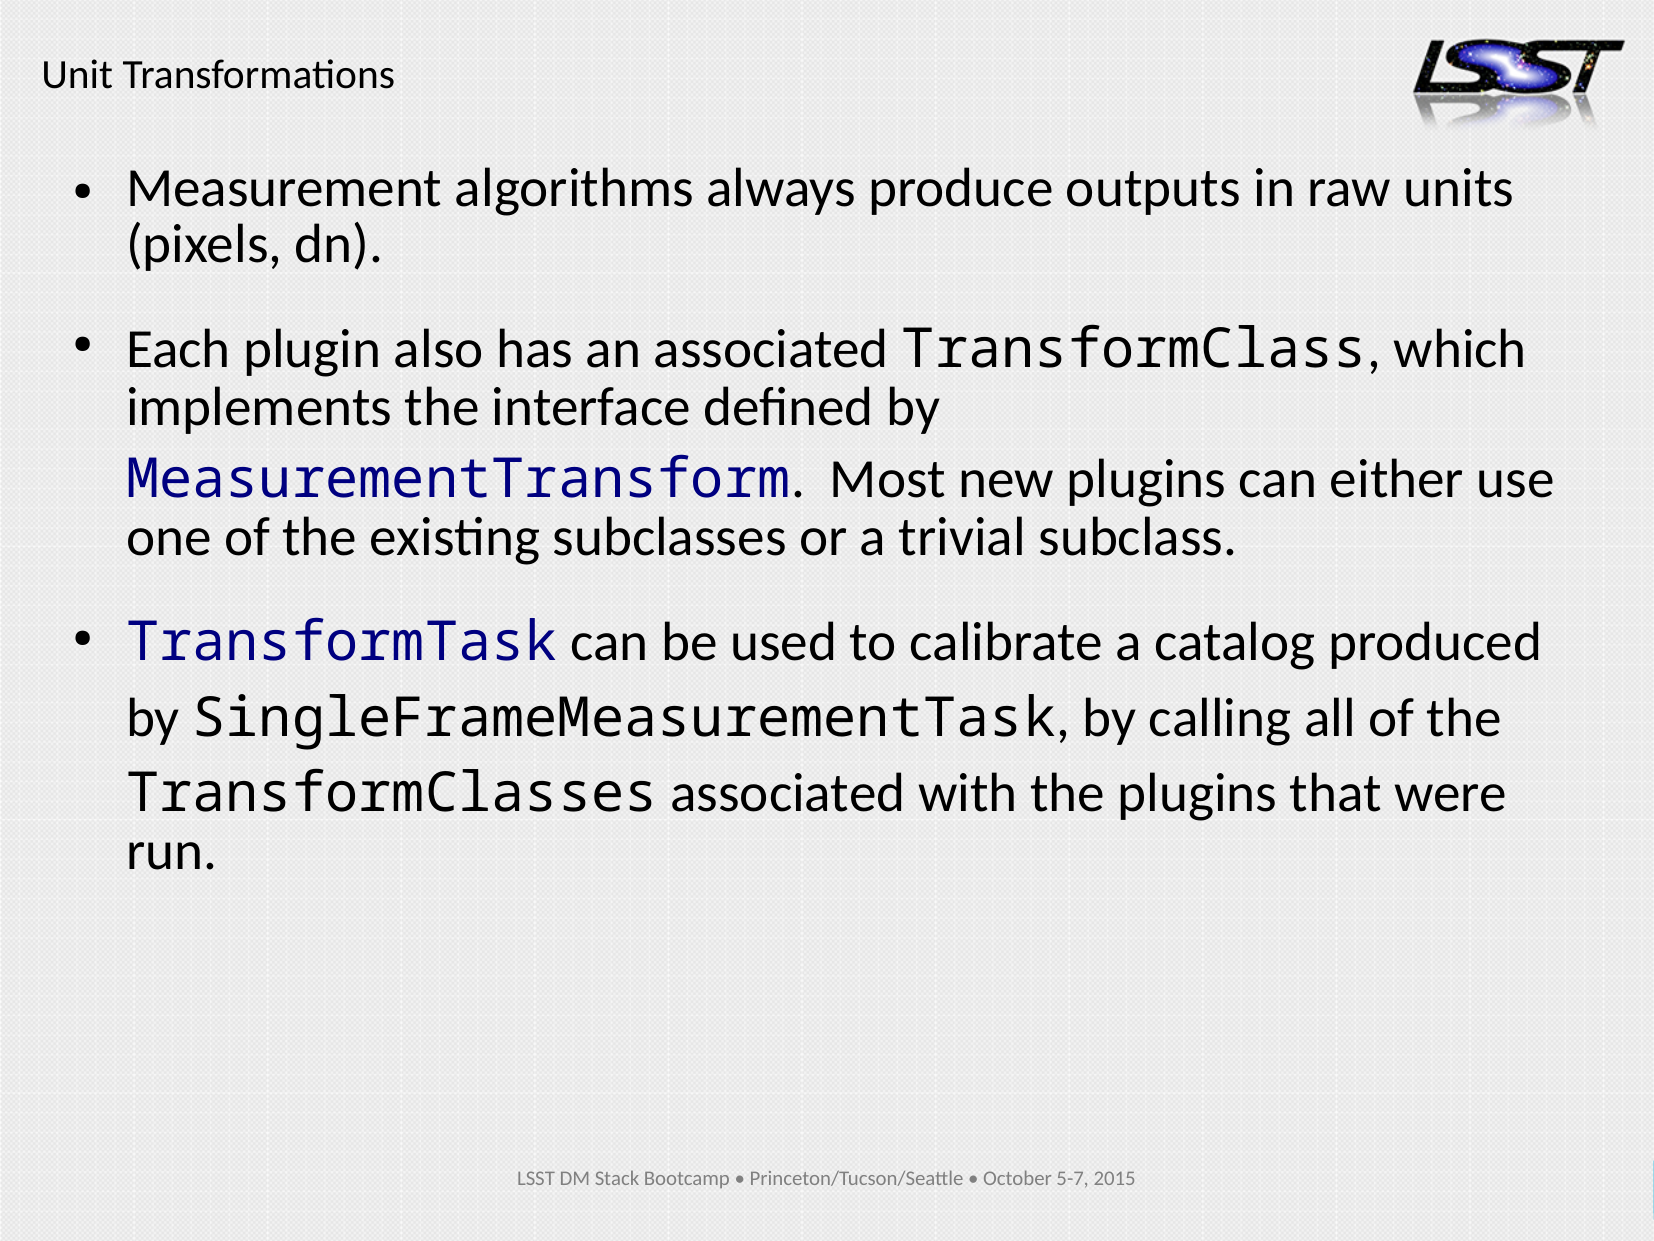

# Unit Transformations
Measurement algorithms always produce outputs in raw units (pixels, dn).
Each plugin also has an associated TransformClass, which implements the interface defined by MeasurementTransform. Most new plugins can either use one of the existing subclasses or a trivial subclass.
TransformTask can be used to calibrate a catalog produced by SingleFrameMeasurementTask, by calling all of the TransformClasses associated with the plugins that were run.